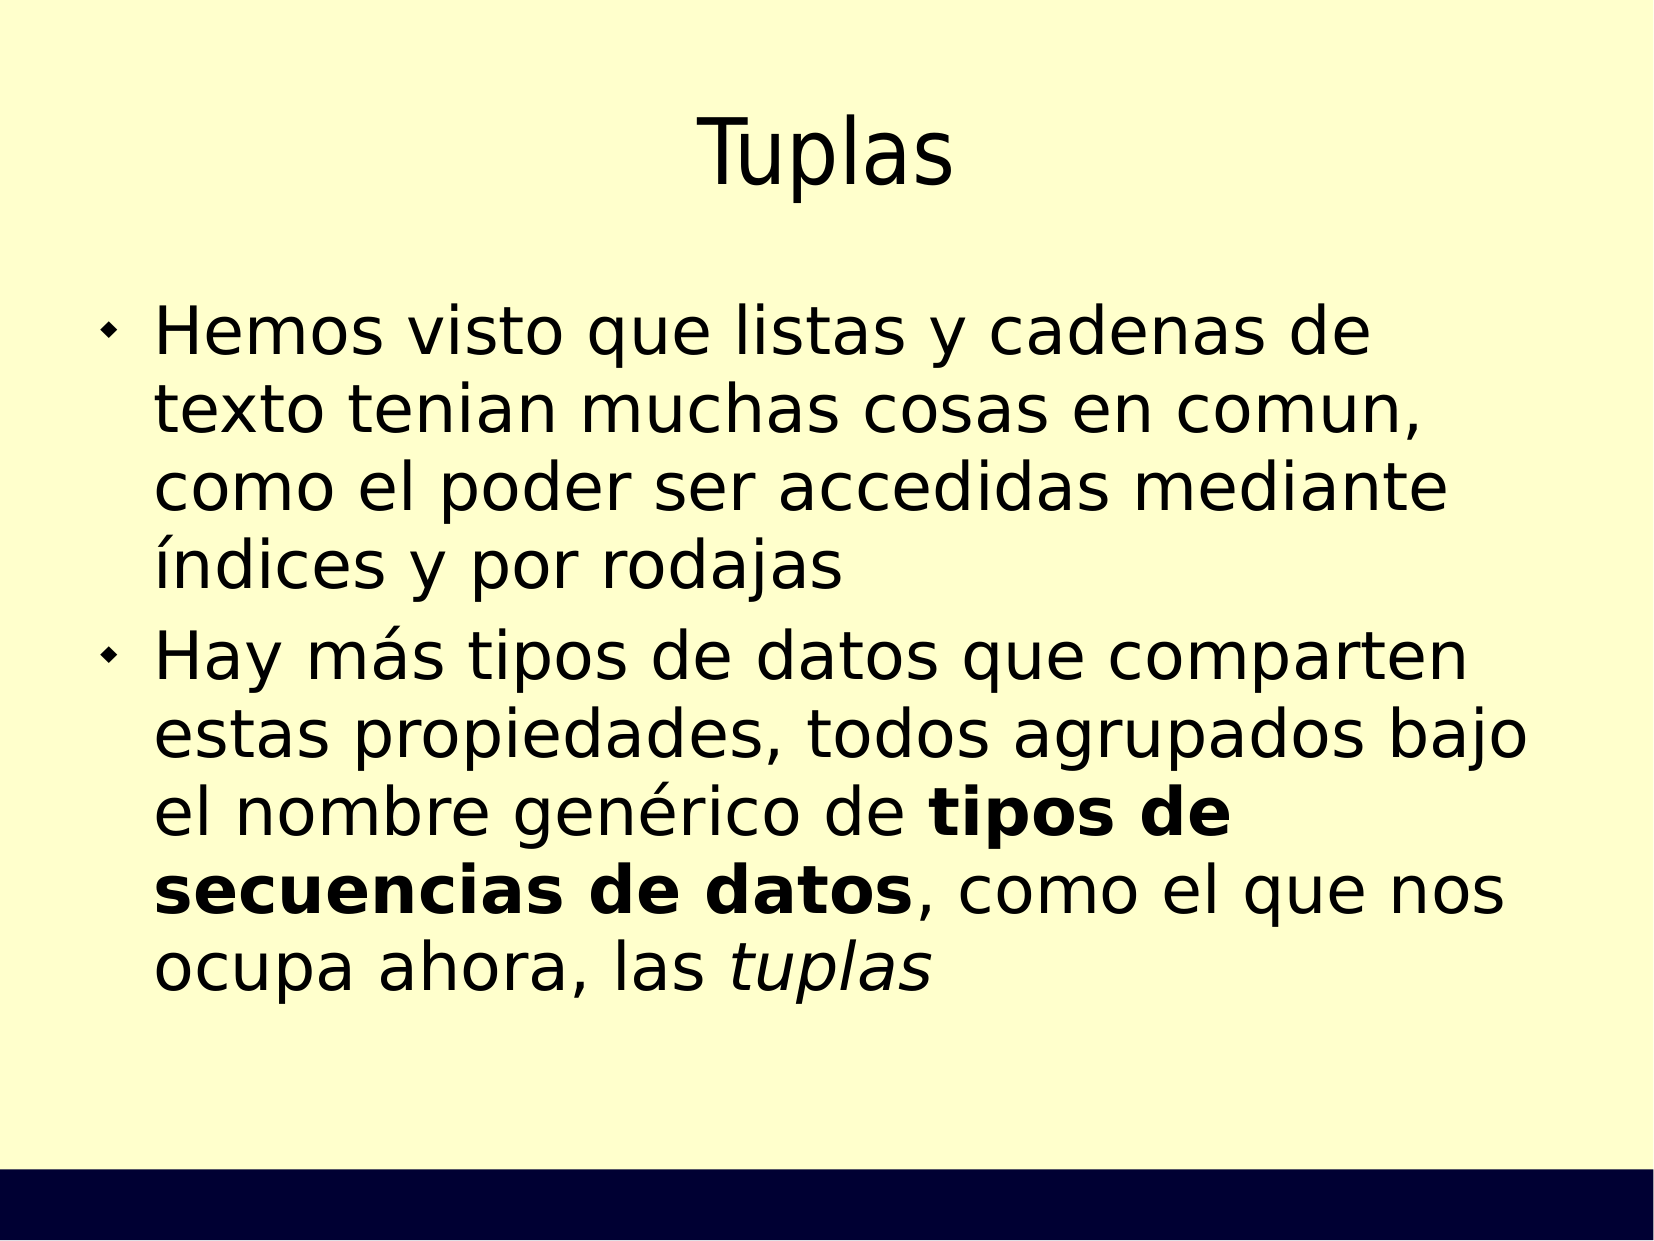

# Tuplas
Hemos visto que listas y cadenas de texto tenian muchas cosas en comun, como el poder ser accedidas mediante índices y por rodajas
Hay más tipos de datos que comparten estas propiedades, todos agrupados bajo el nombre genérico de tipos de secuencias de datos, como el que nos ocupa ahora, las tuplas